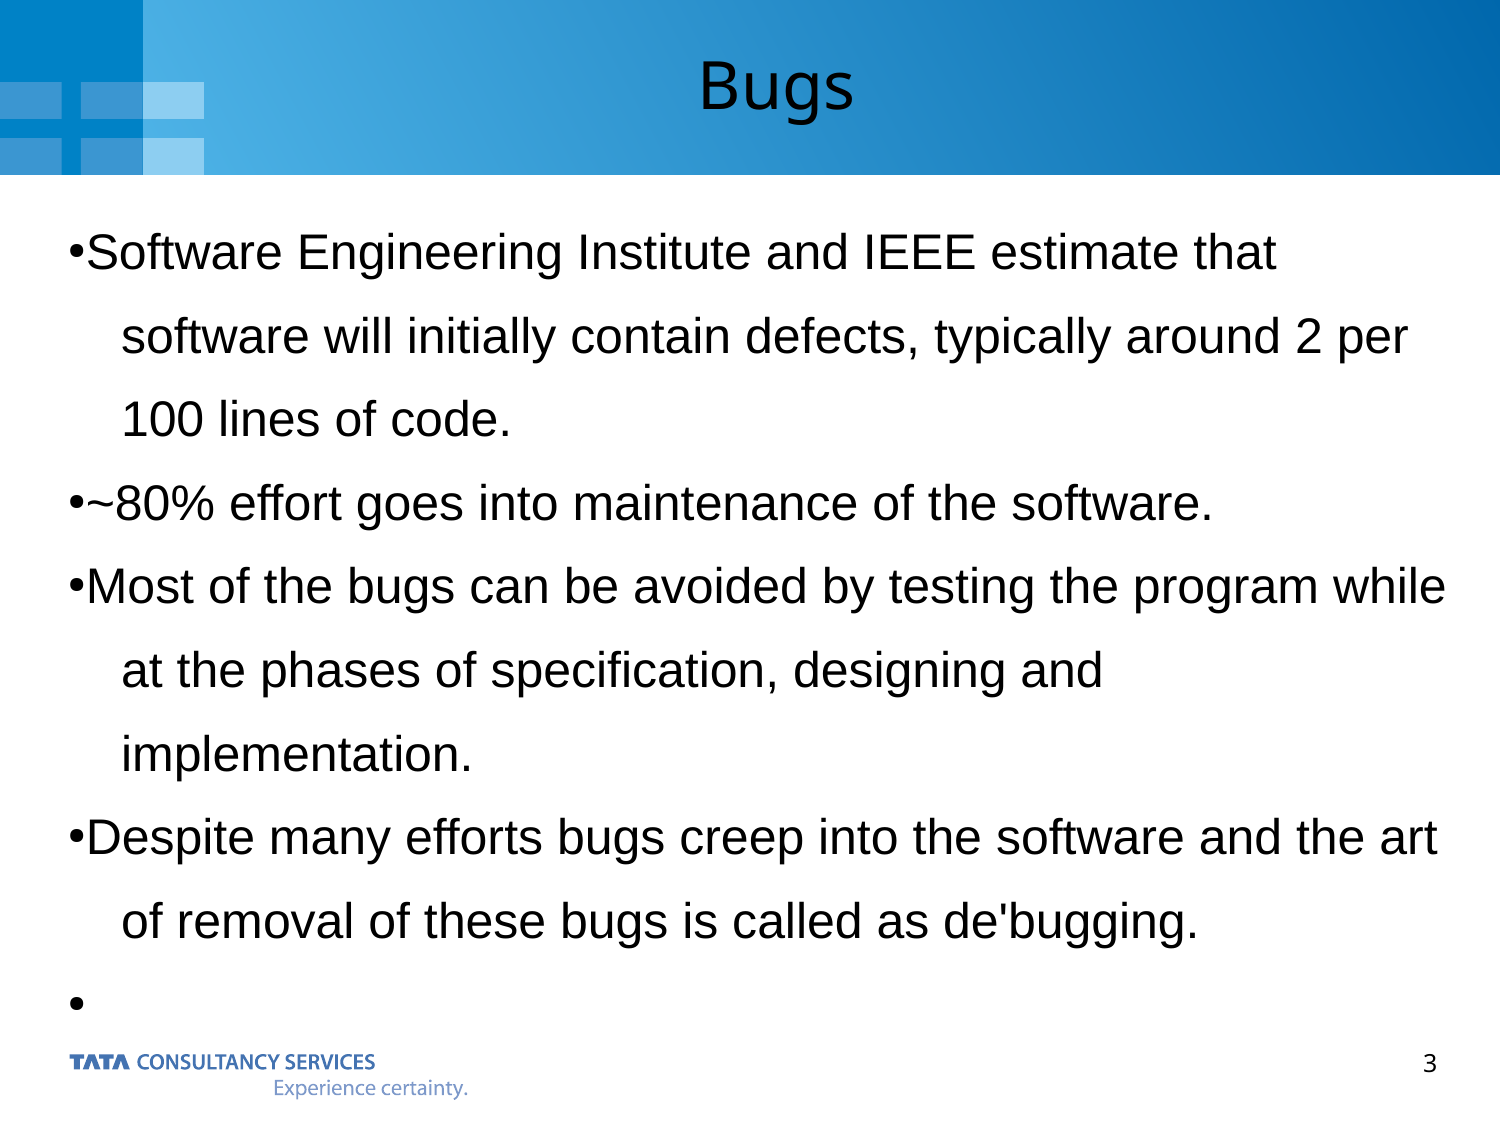

Bugs
Software Engineering Institute and IEEE estimate that software will initially contain defects, typically around 2 per 100 lines of code.
~80% effort goes into maintenance of the software.
Most of the bugs can be avoided by testing the program while at the phases of specification, designing and implementation.
Despite many efforts bugs creep into the software and the art of removal of these bugs is called as de'bugging.